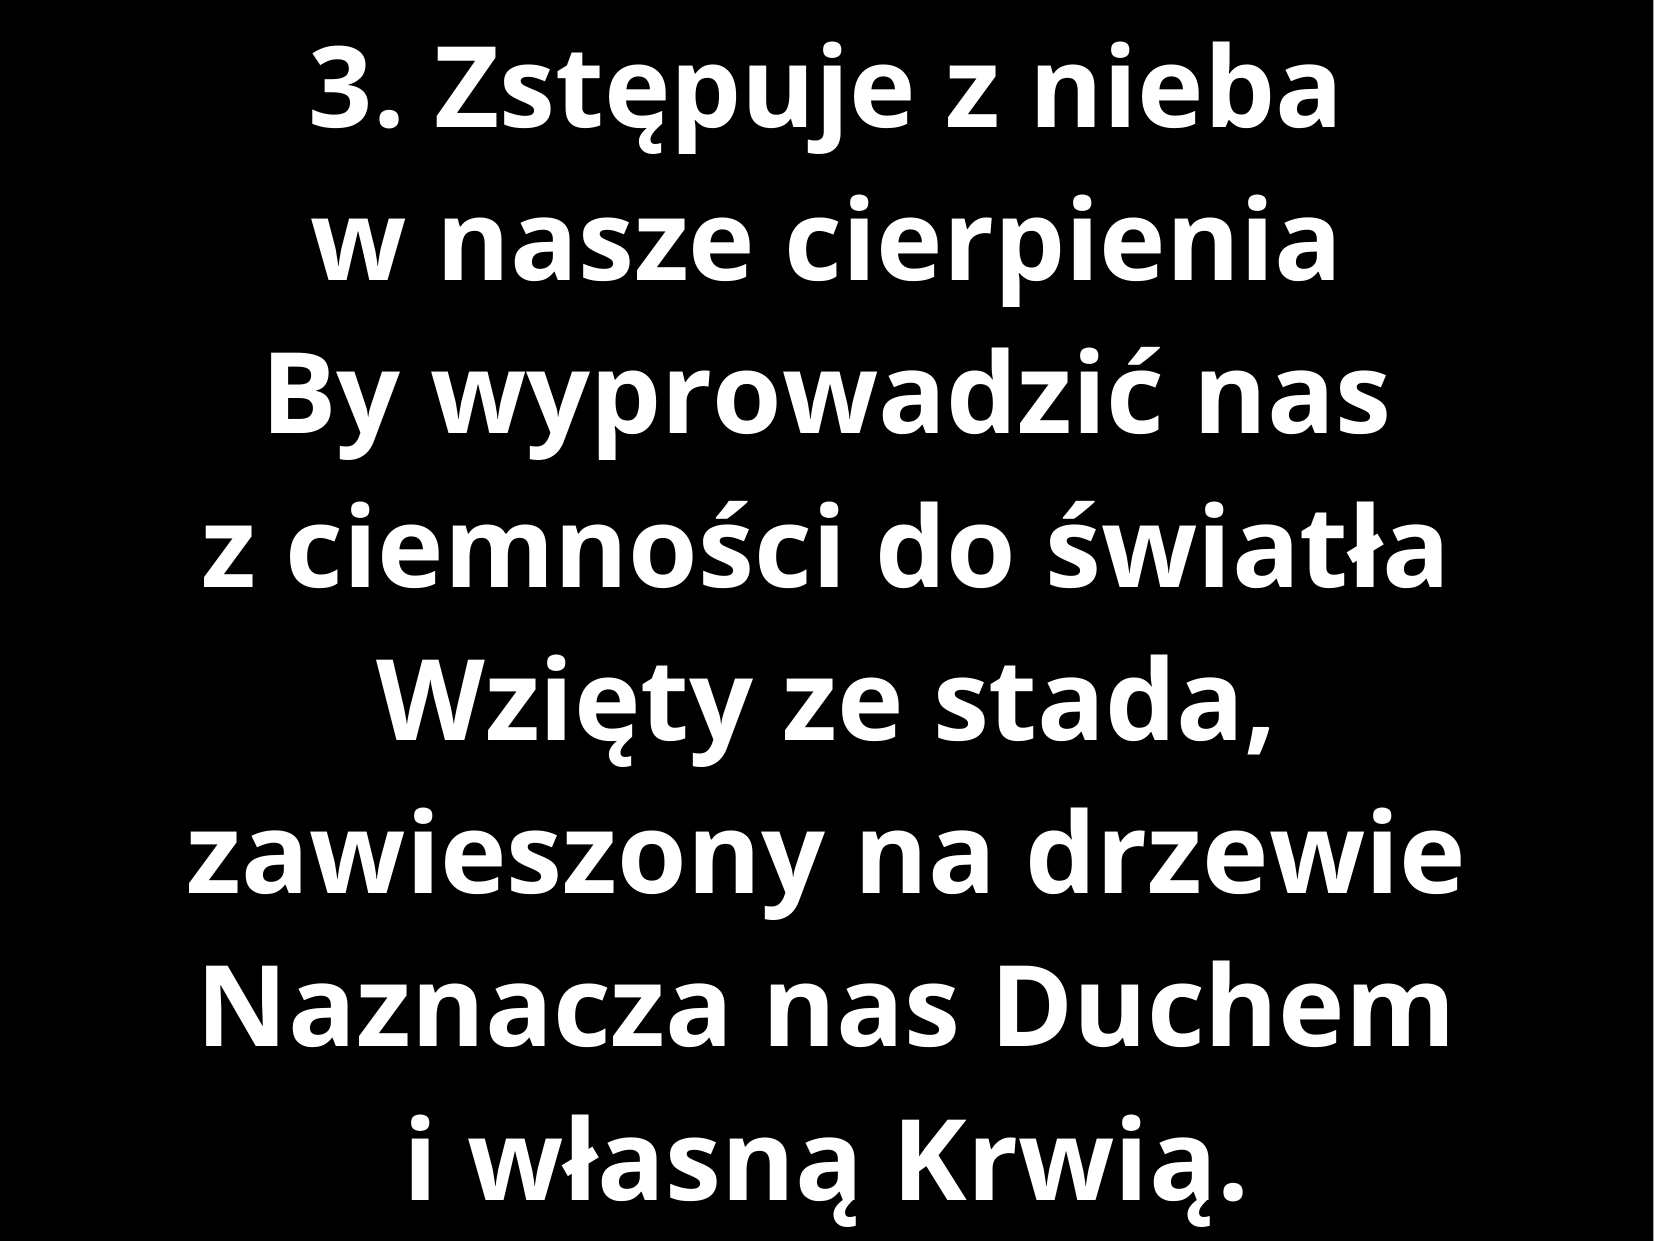

# 3. Zstępuje z nieba w nasze cierpienia By wyprowadzić nas z ciemności do światła Wzięty ze stada, zawieszony na drzewie Naznacza nas Duchem i własną Krwią.